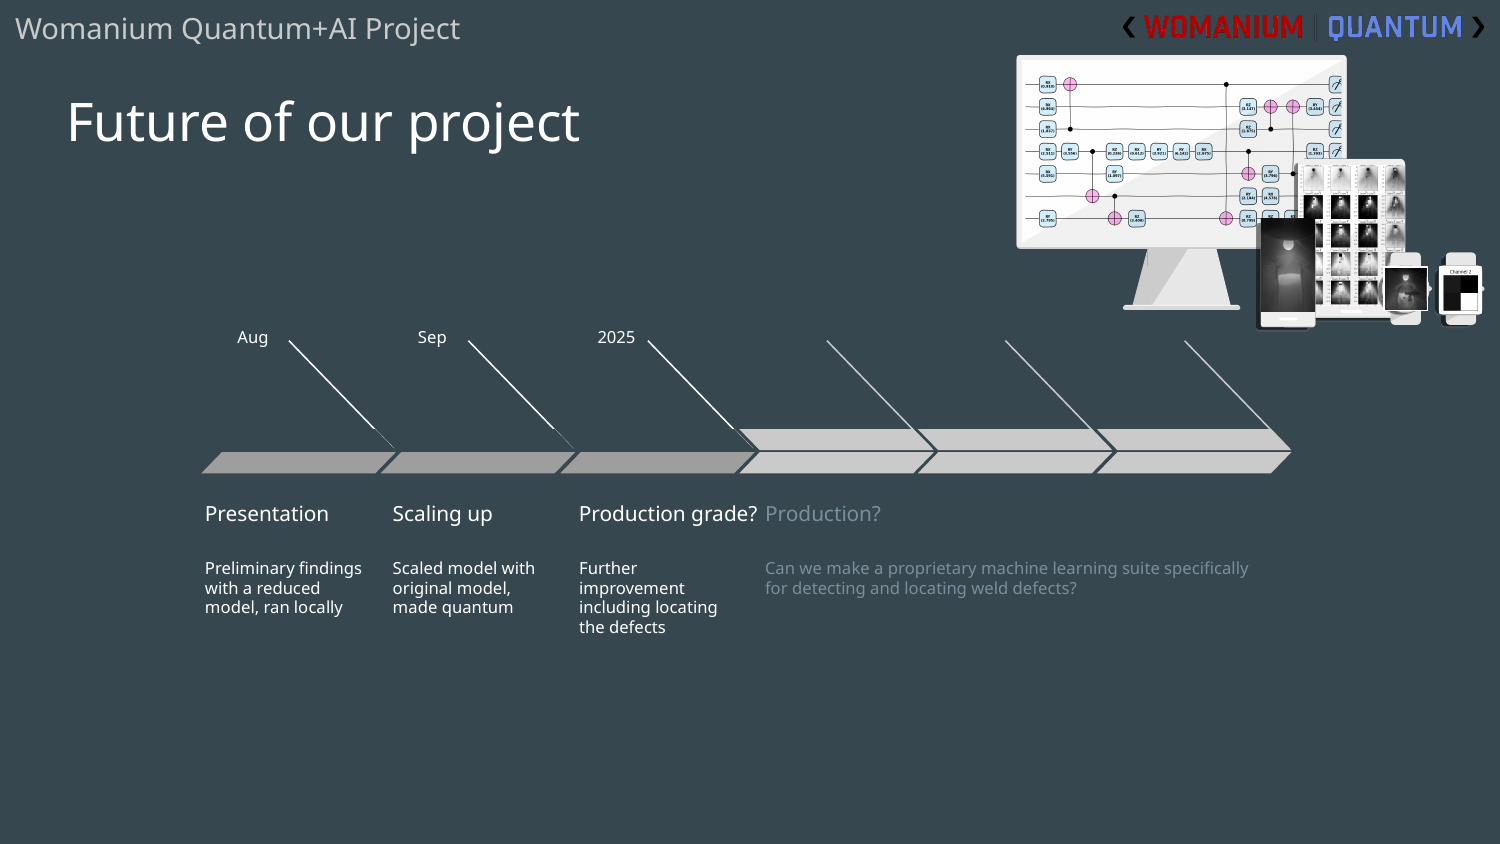

Womanium Quantum+AI Project
# Future of our project
Aug
Sep
2025
APR
MAY
JUN
Presentation
Scaling up
Production grade?
Production?
Dolor Lorem
Preliminary findings with a reduced model, ran locally
Scaled model with original model, made quantum
Further improvement including locating the defects
Can we make a proprietary machine learning suite specifically for detecting and locating weld defects?